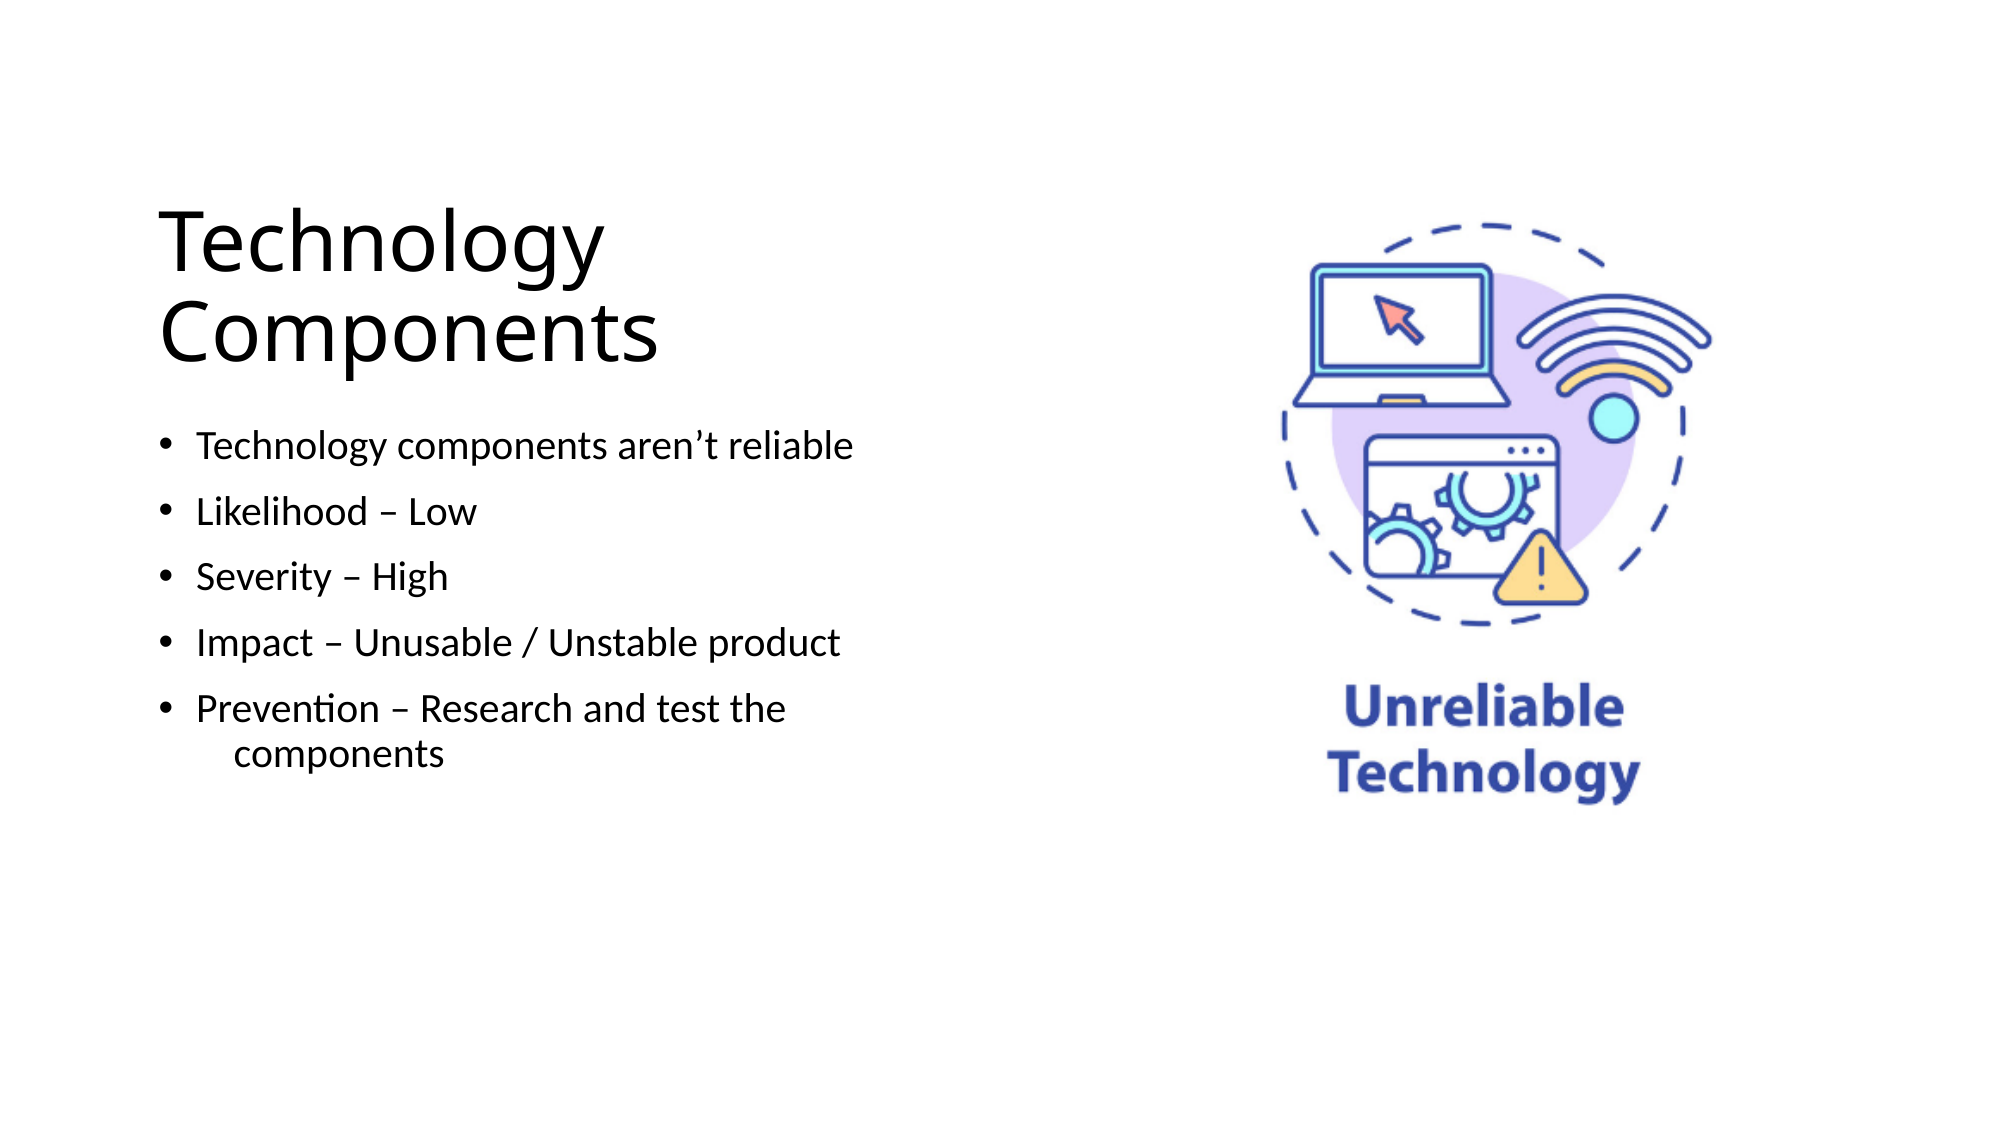

# Technology Components
Technology components aren’t reliable
Likelihood – Low
Severity – High
Impact – Unusable / Unstable product
Prevention – Research and test the components